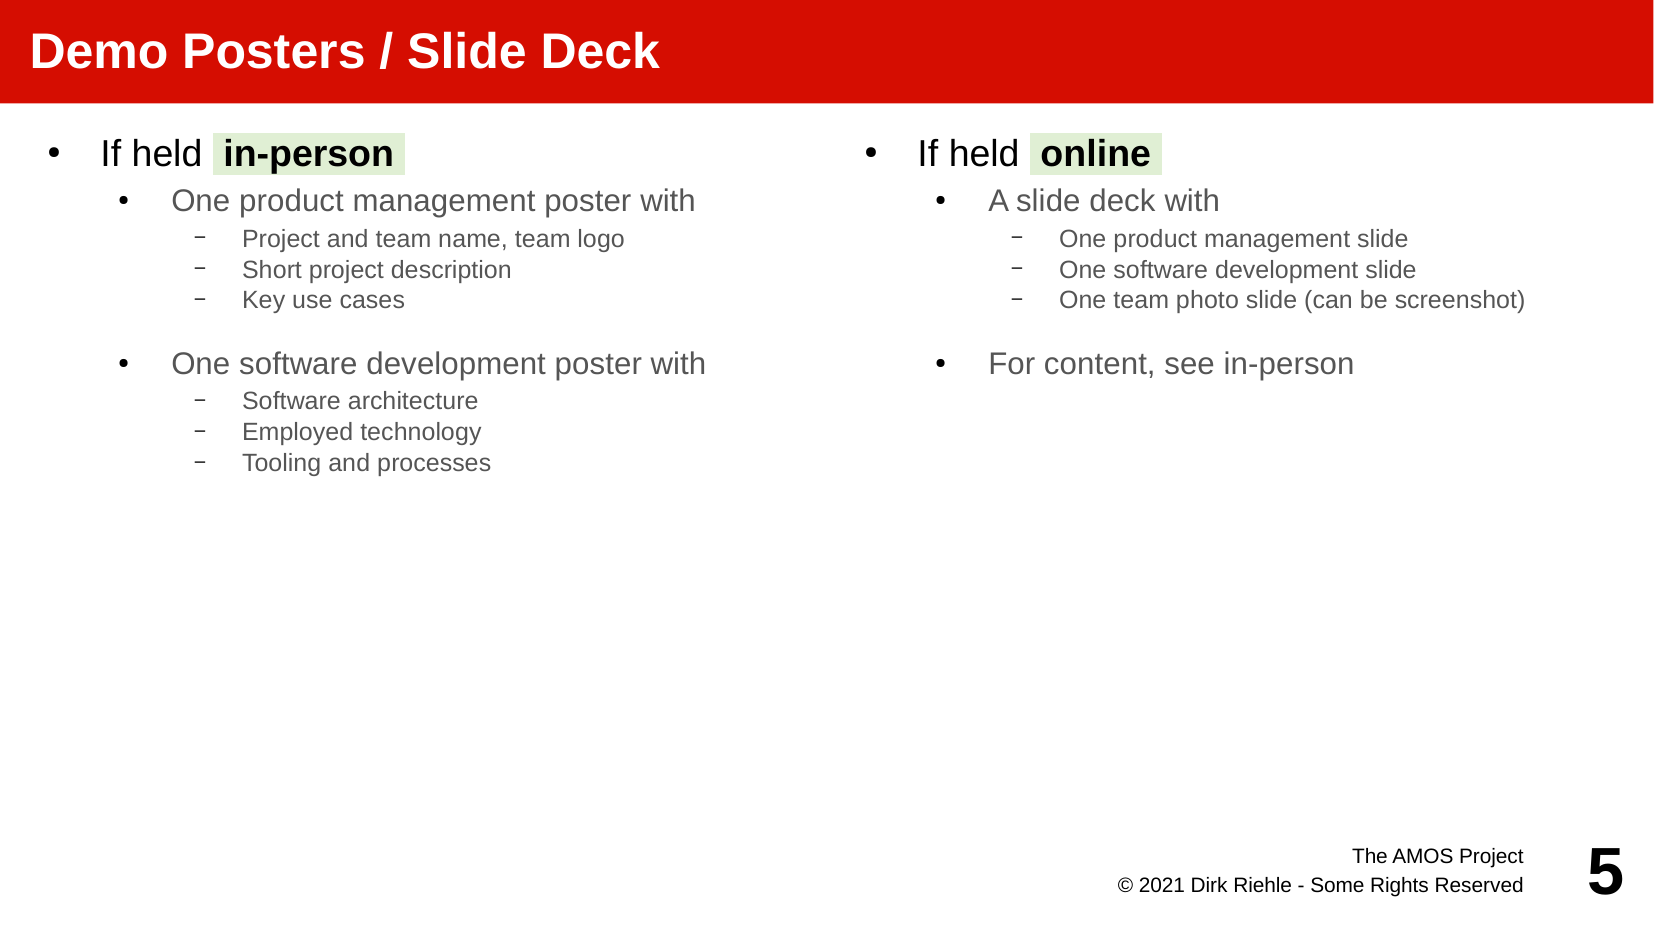

# Demo Posters / Slide Deck
If held in-person
One product management poster with
Project and team name, team logo
Short project description
Key use cases
One software development poster with
Software architecture
Employed technology
Tooling and processes
If held online
A slide deck with
One product management slide
One software development slide
One team photo slide (can be screenshot)
For content, see in-person
The AMOS Project
5
© 2021 Dirk Riehle - Some Rights Reserved